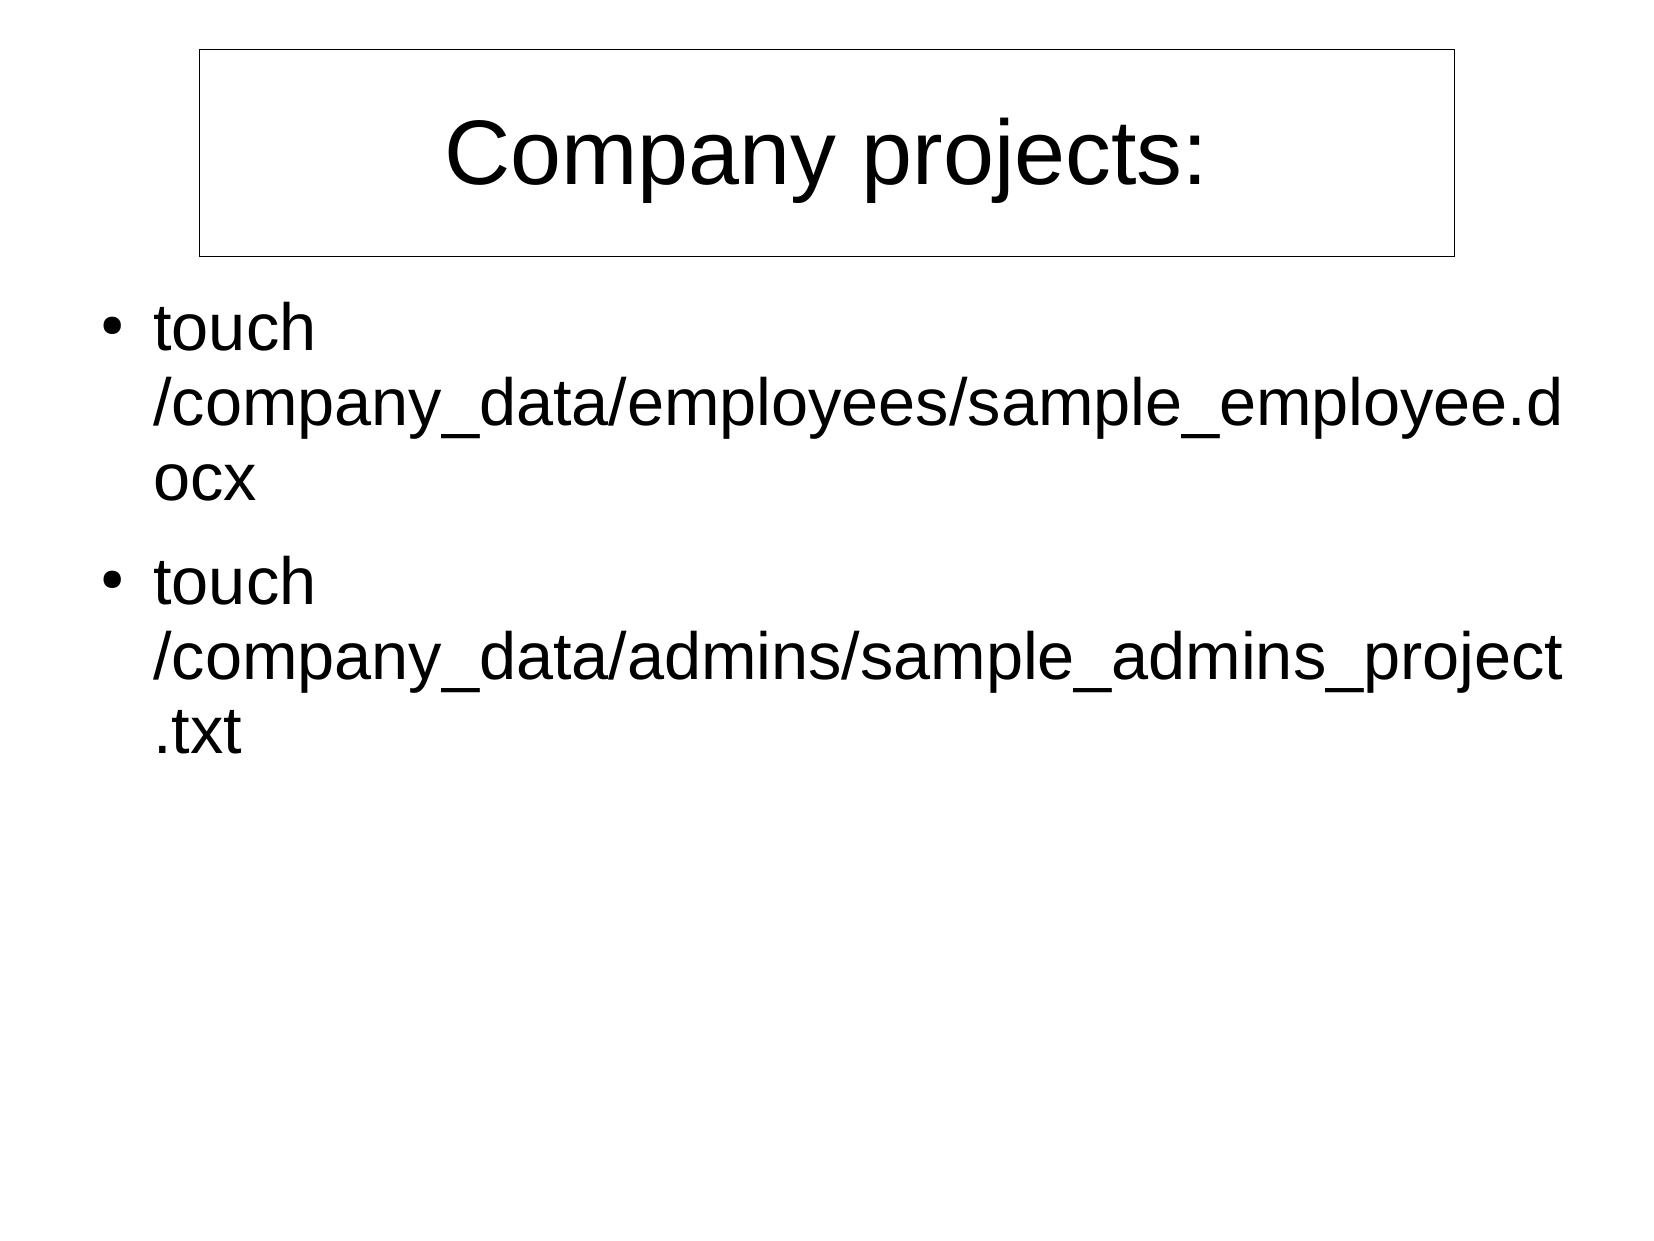

# Company projects:
touch /company_data/employees/sample_employee.docx
touch /company_data/admins/sample_admins_project.txt